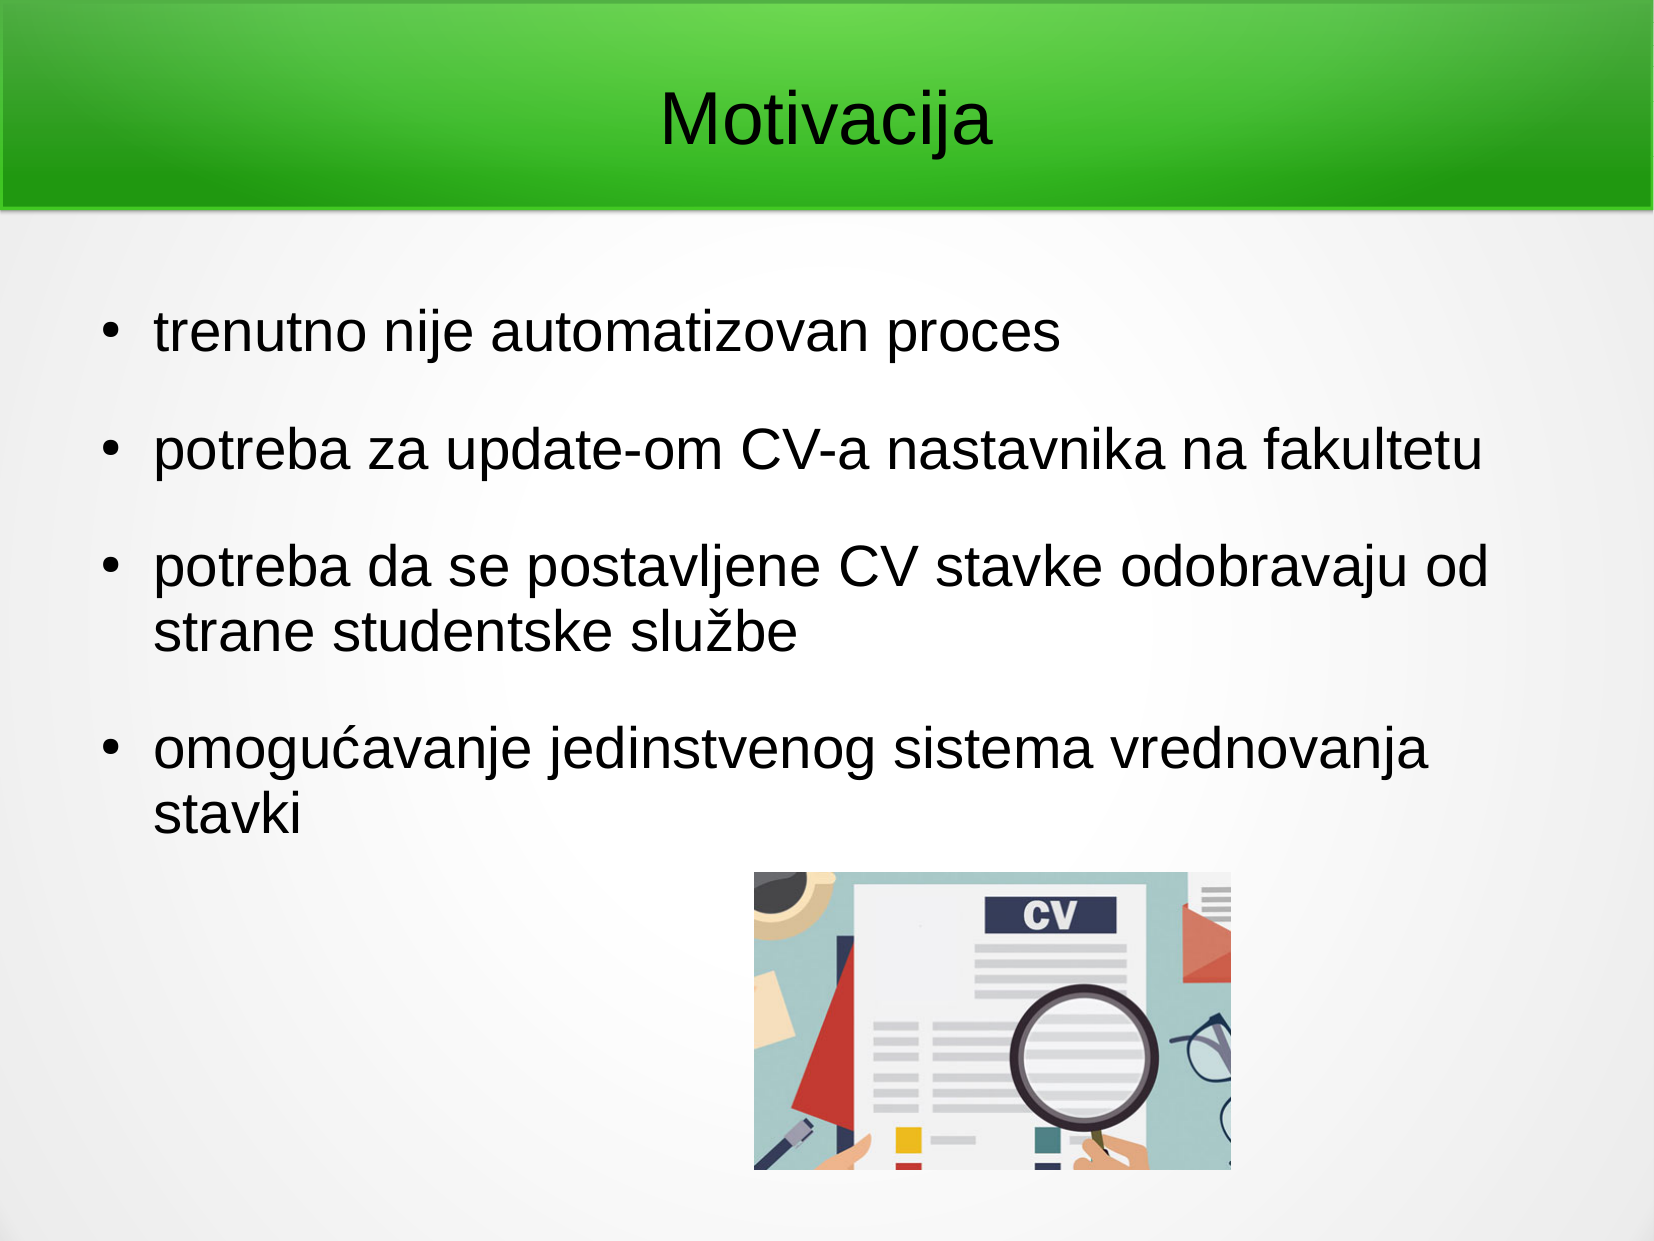

# Motivacija
trenutno nije automatizovan proces
potreba za update-om CV-a nastavnika na fakultetu
potreba da se postavljene CV stavke odobravaju od strane studentske službe
omogućavanje jedinstvenog sistema vrednovanja stavki